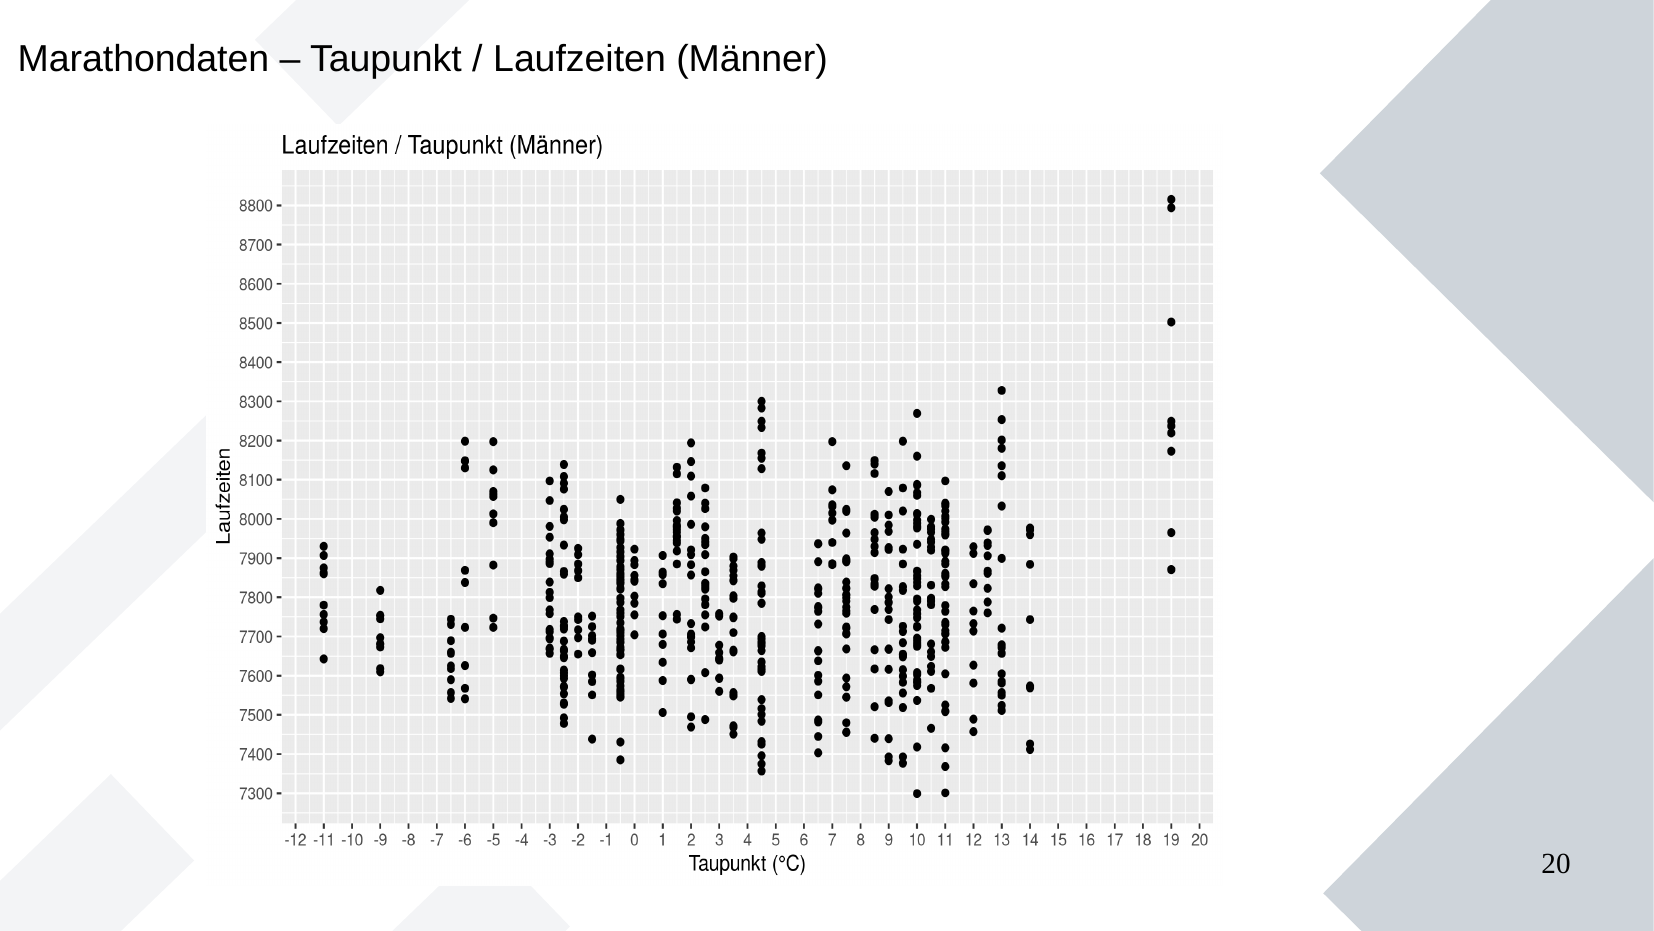

# Marathondaten – Taupunkt / Laufzeiten (Männer)
20